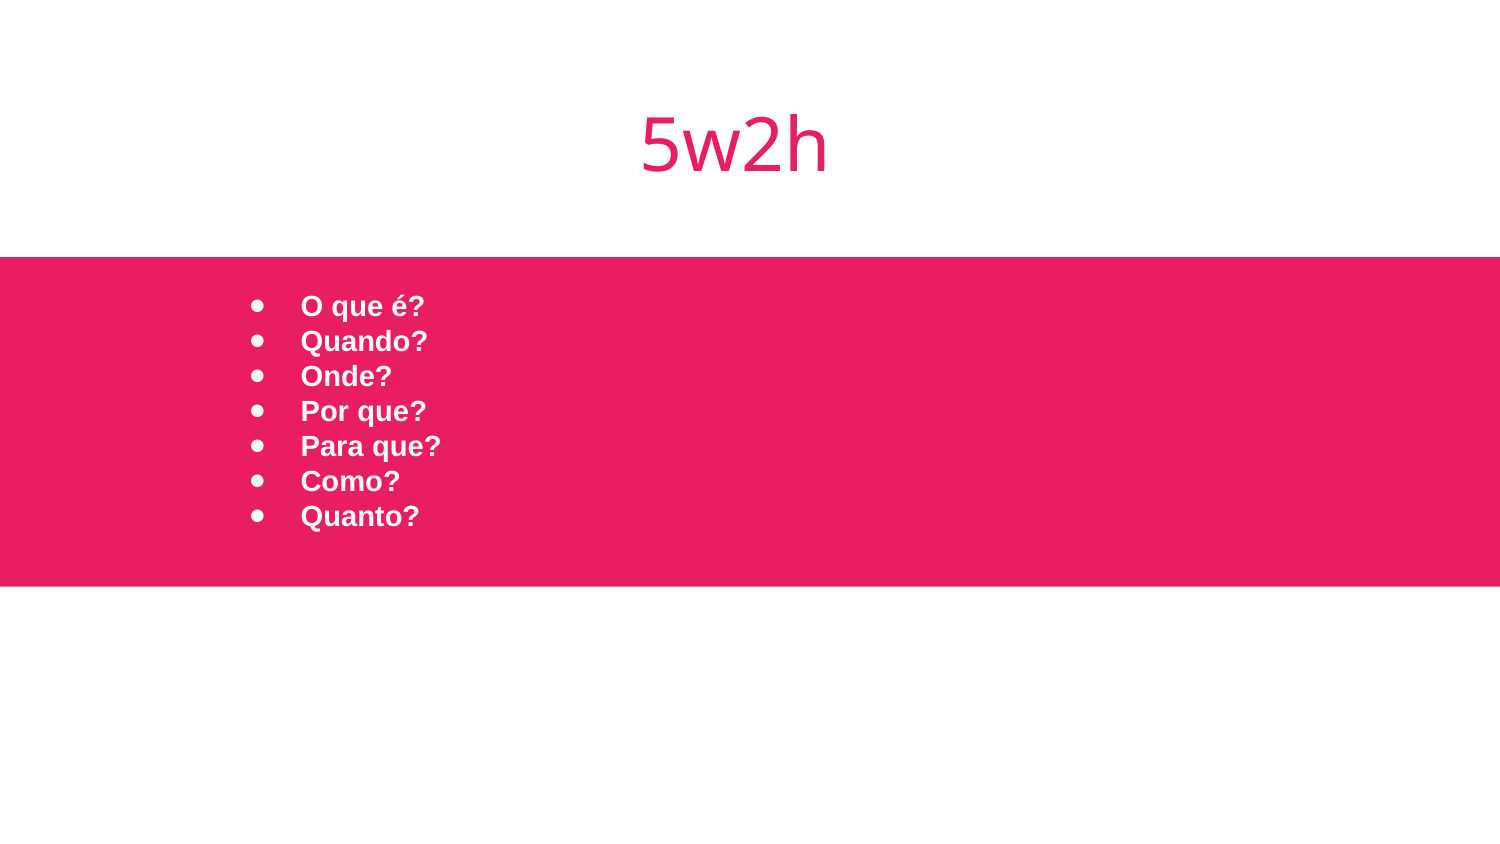

# 5w2h
O que é?
Quando?
Onde?
Por que?
Para que?
Como?
Quanto?